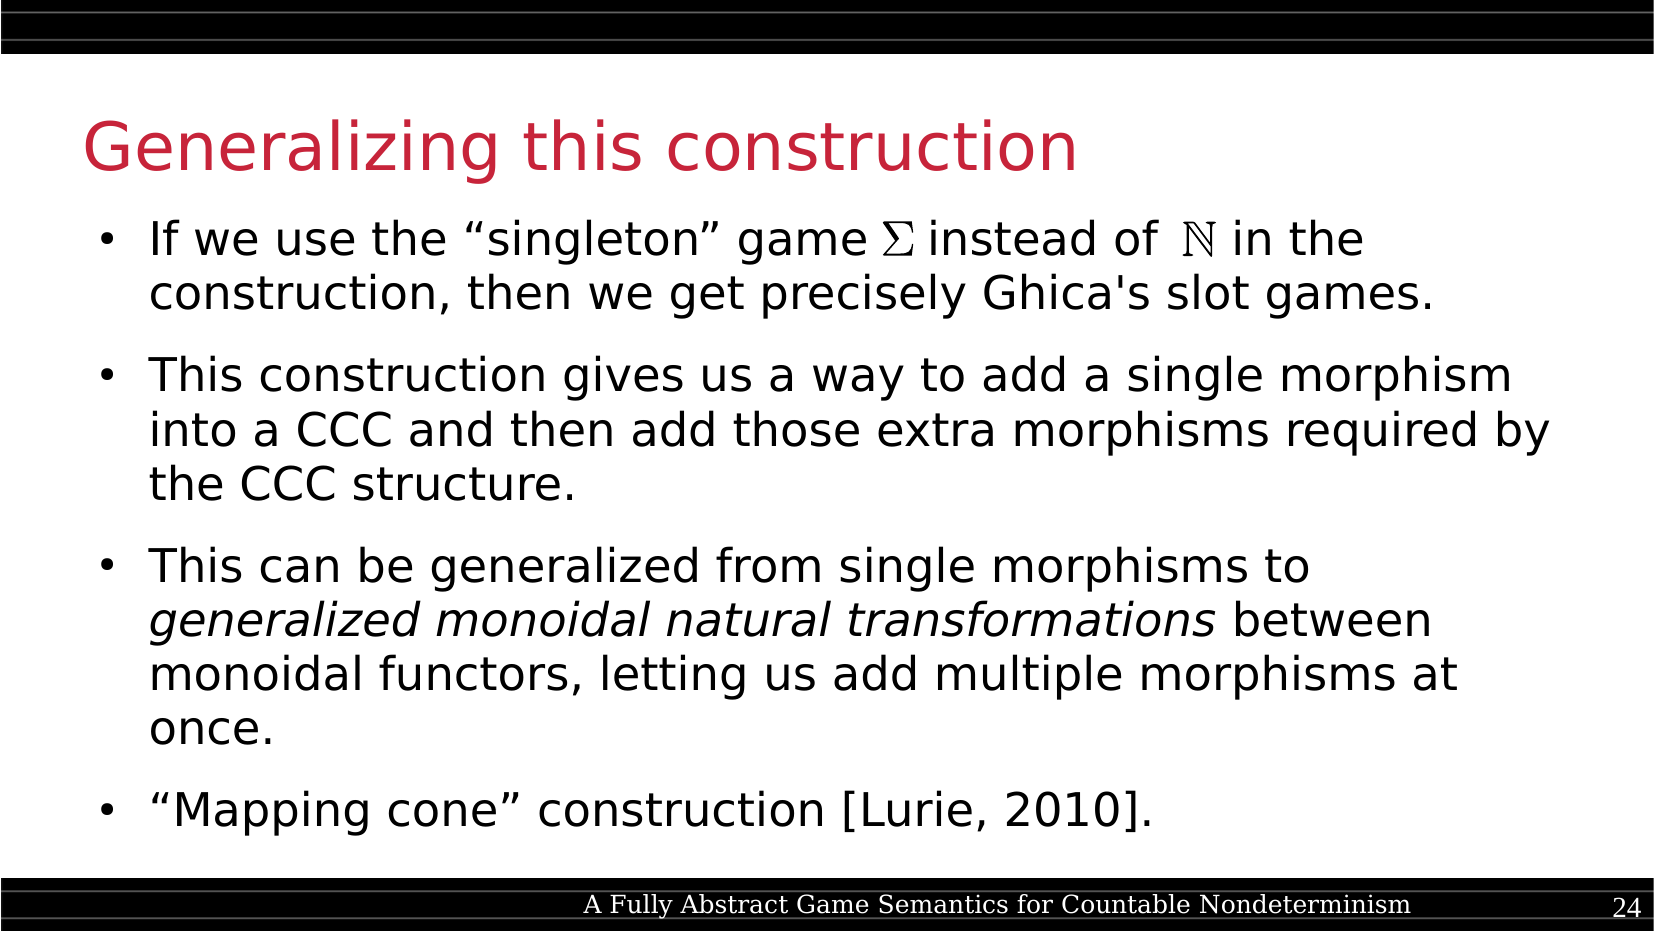

# Generalizing this construction
If we use the “singleton” game instead of in the construction, then we get precisely Ghica's slot games.
This construction gives us a way to add a single morphism into a CCC and then add those extra morphisms required by the CCC structure.
This can be generalized from single morphisms to generalized monoidal natural transformations between monoidal functors, letting us add multiple morphisms at once.
“Mapping cone” construction [Lurie, 2010].